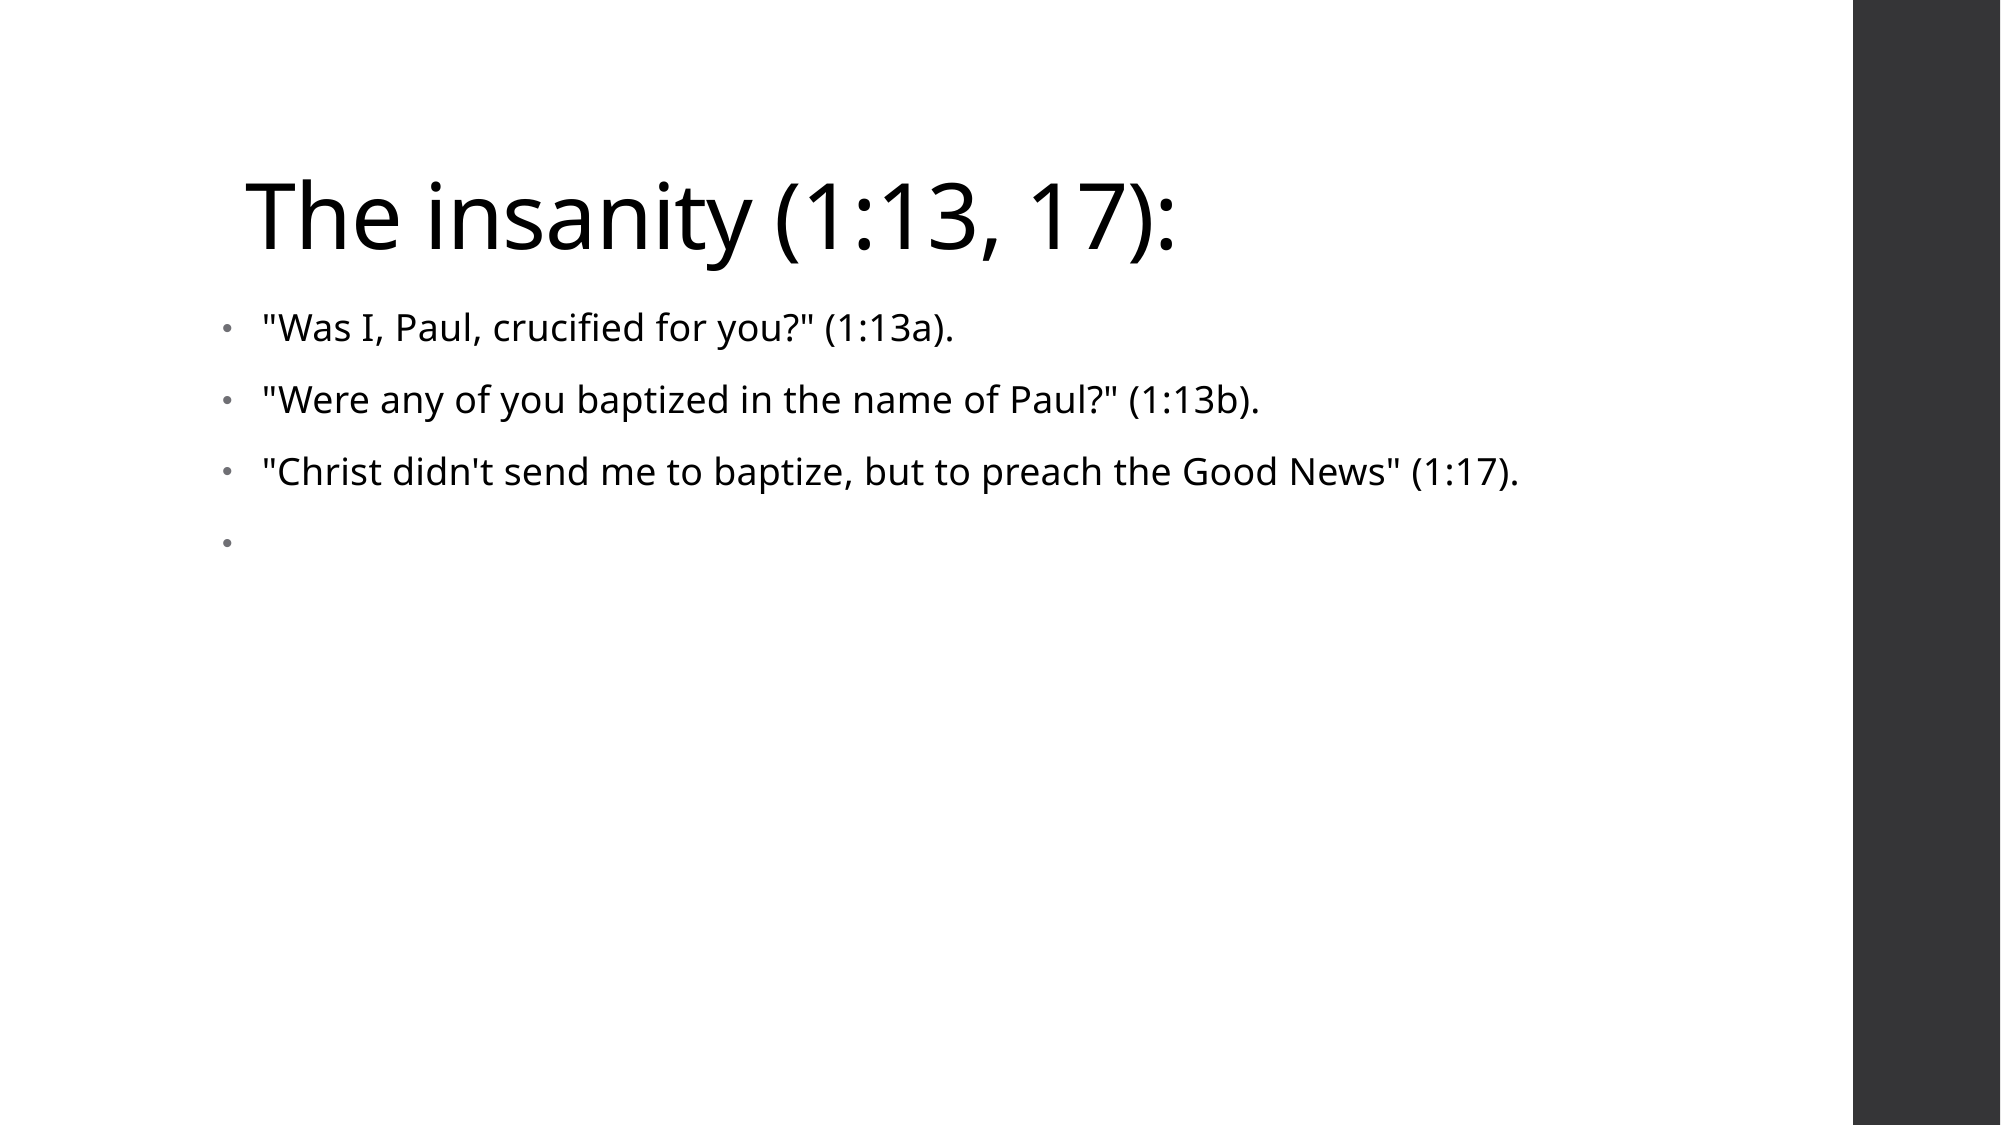

# The insanity (1:13, 17):
 "Was I, Paul, crucified for you?" (1:13a).
 "Were any of you baptized in the name of Paul?" (1:13b).
 "Christ didn't send me to baptize, but to preach the Good News" (1:17).